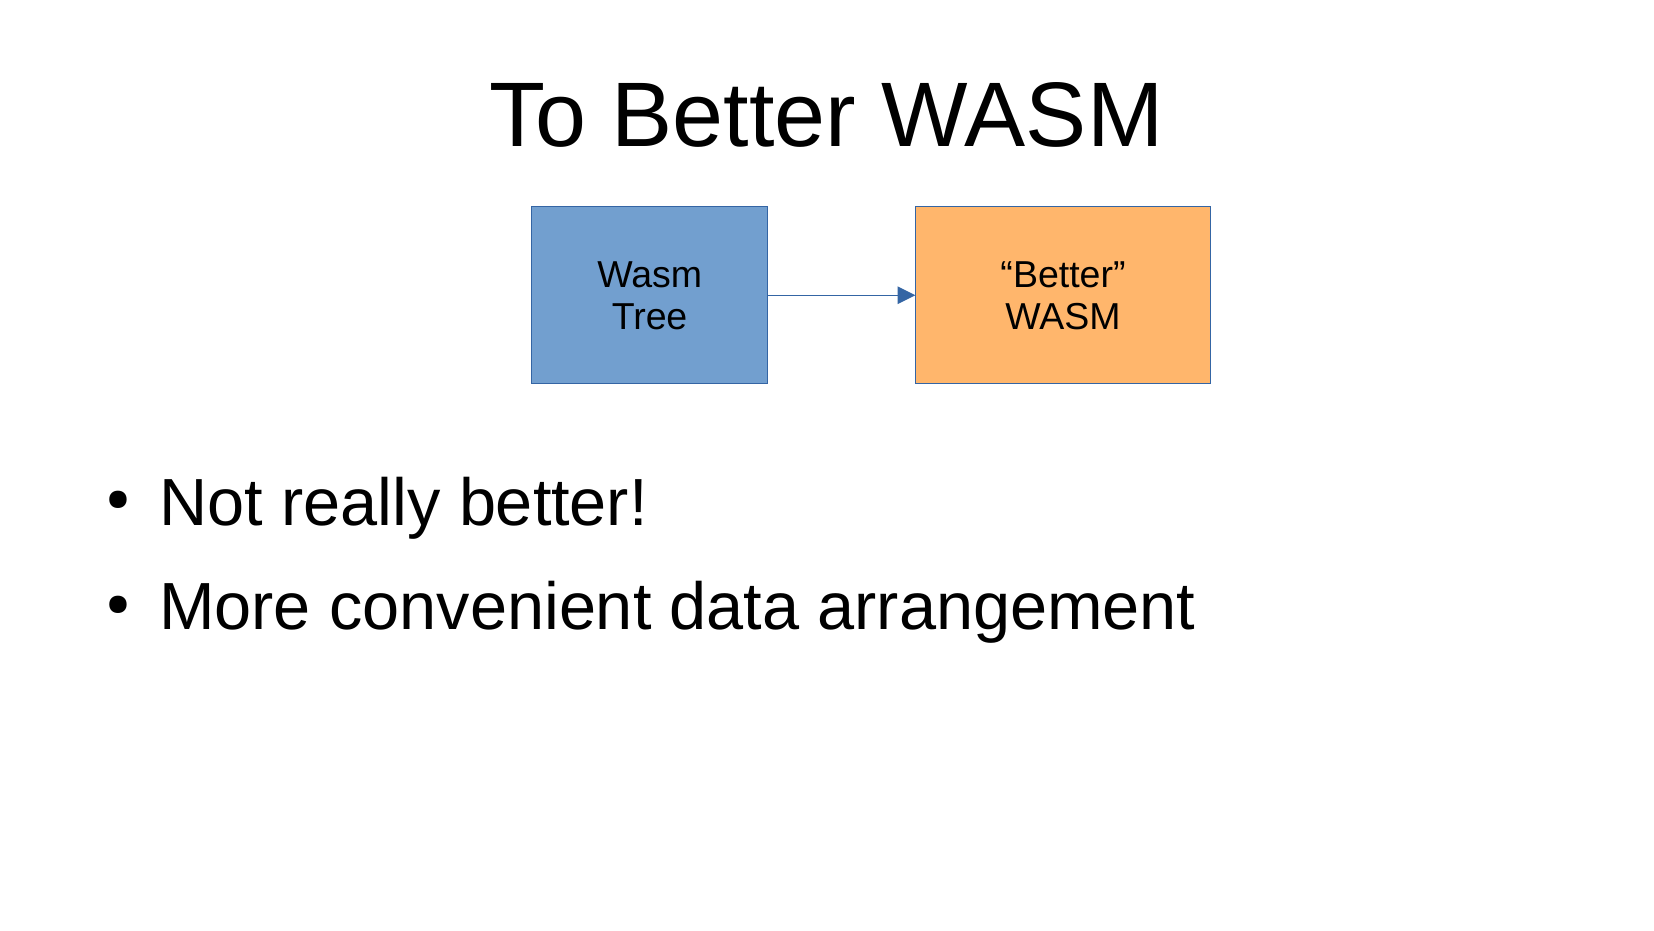

# To Better WASM
Wasm
Tree
“Better”
WASM
Not really better!
More convenient data arrangement